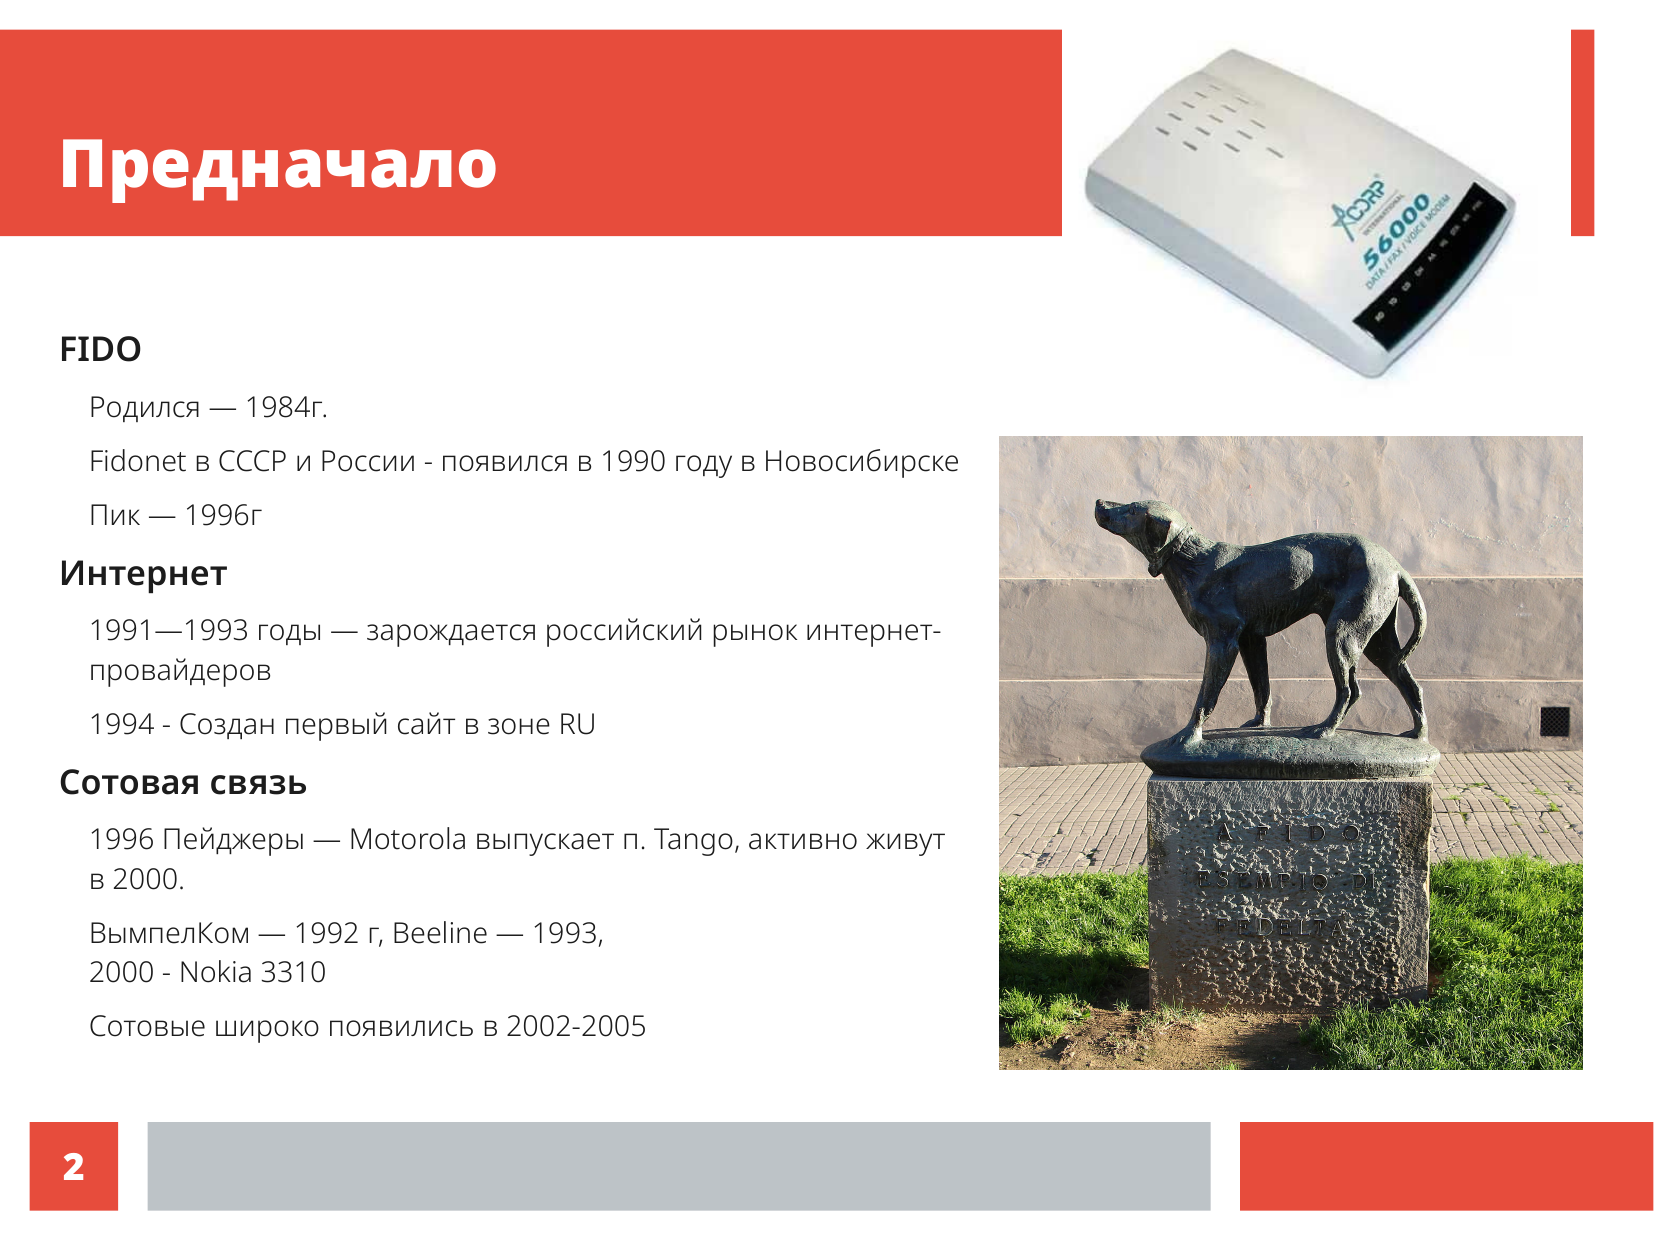

# Предначало
FIDO
Родился — 1984г.
Fidonet в СССР и России - появился в 1990 году в Новосибирске
Пик — 1996г
Интернет
1991—1993 годы — зарождается российский рынок интернет-провайдеров
1994 - Создан первый сайт в зоне RU
Сотовая связь
1996 Пейджеры — Motorola выпускает п. Tango, активно живут в 2000.
ВымпелКом — 1992 г, Beeline — 1993,
2000 - Nokia 3310
Сотовые широко появились в 2002-2005
2